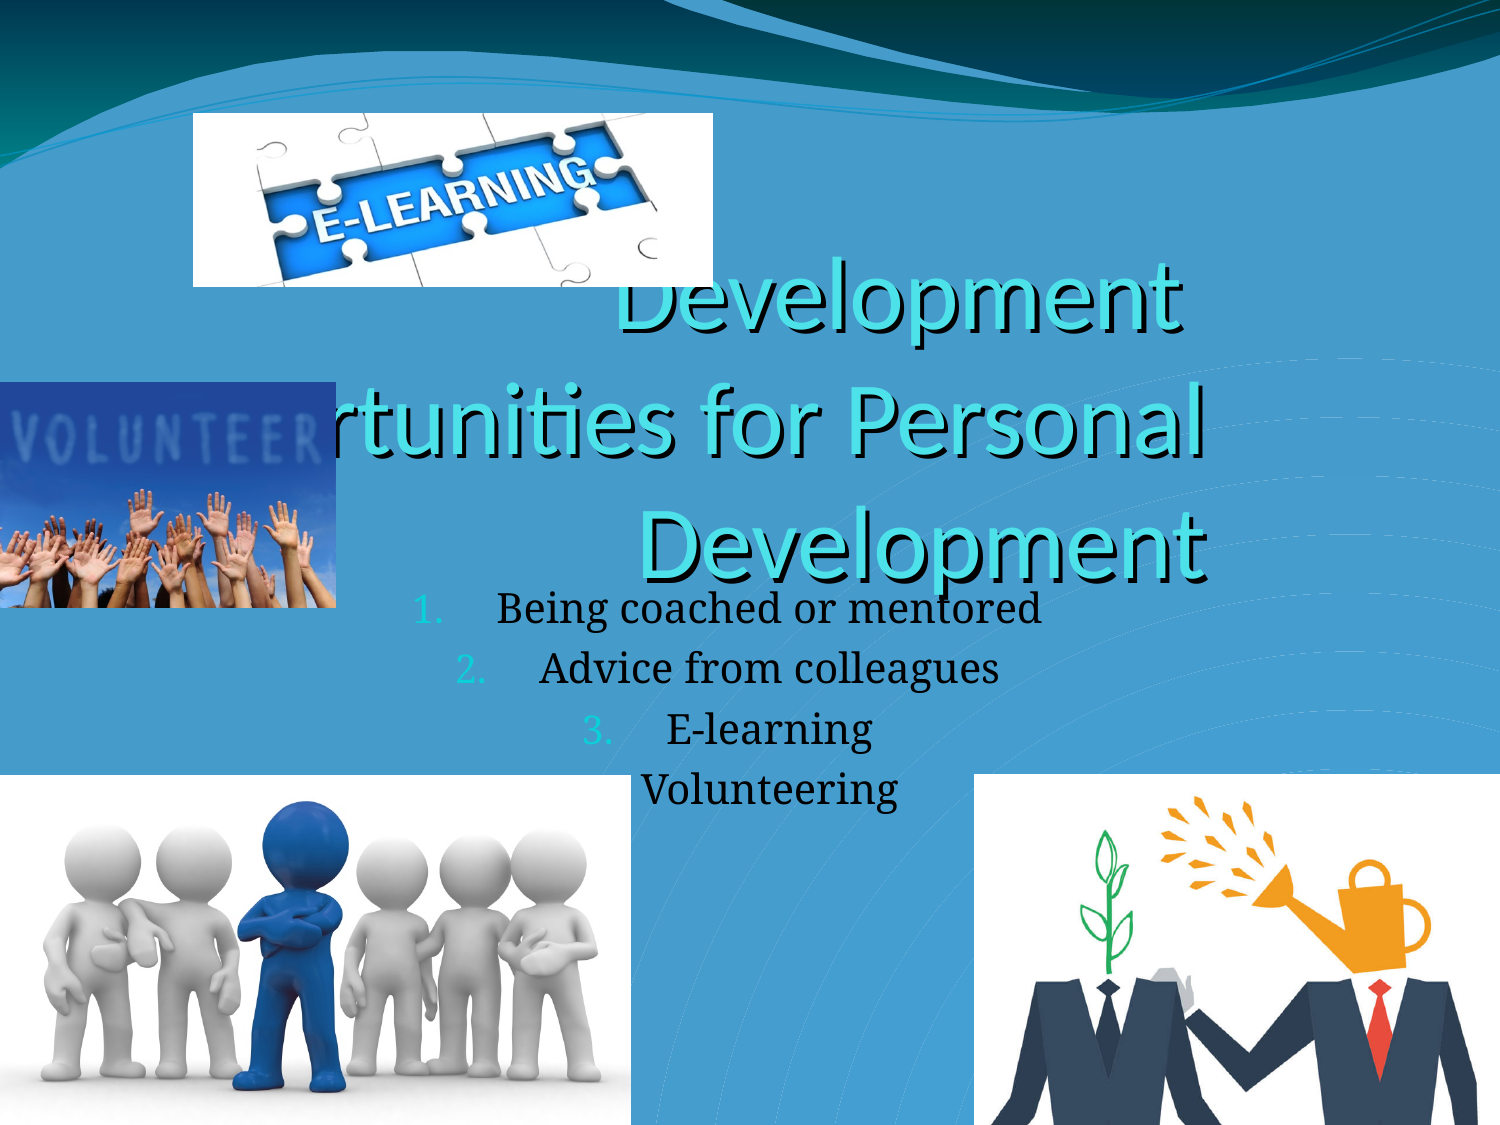

# Development  Opportunities for Personal Development
Being coached or mentored
Advice from colleagues
E-learning
Volunteering